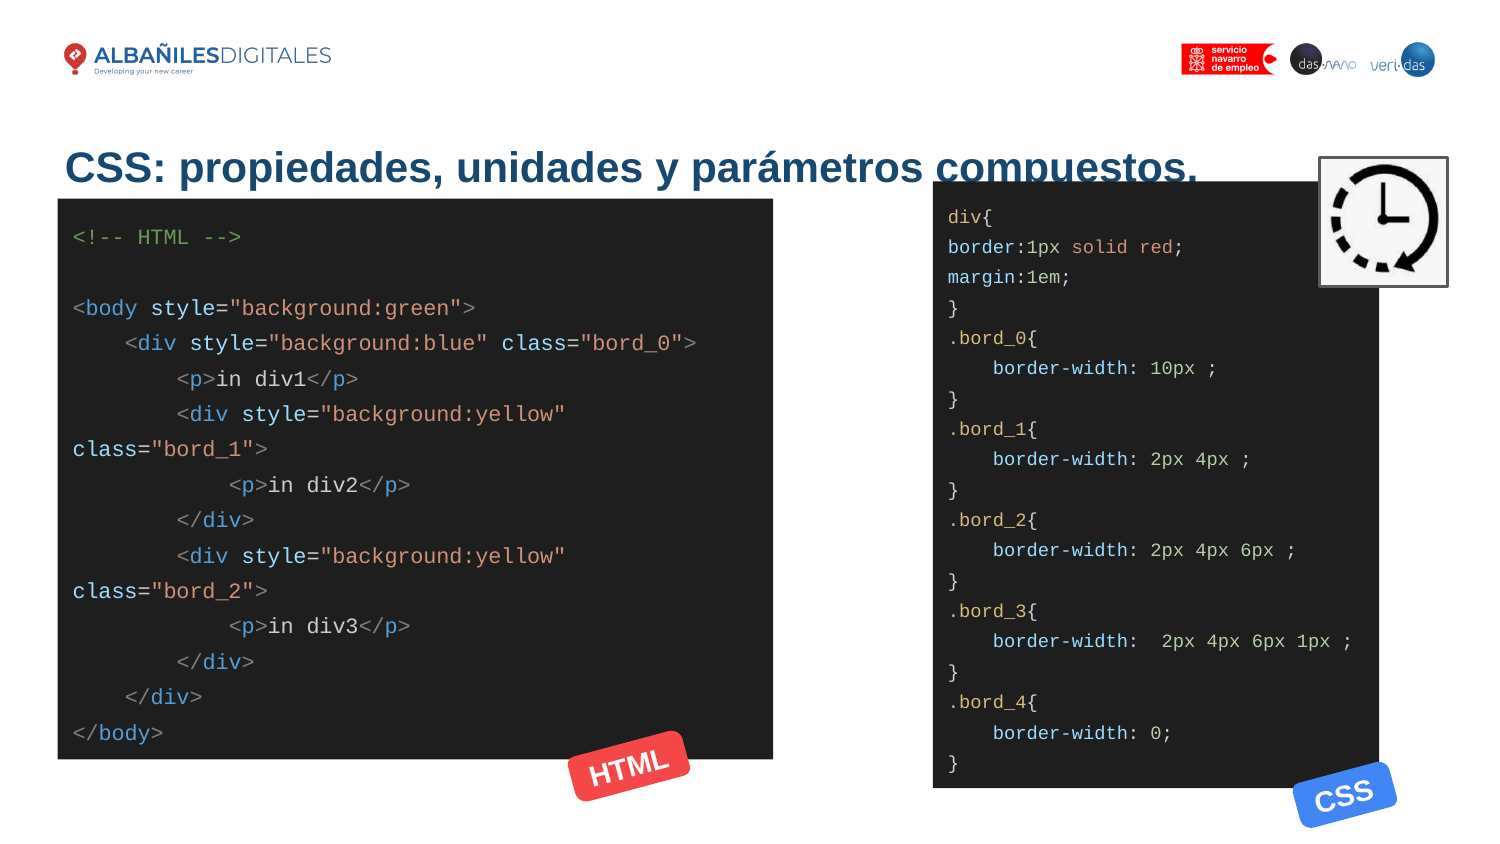

CSS: propiedades, unidades y parámetros compuestos.
div{
border:1px solid red;
margin:1em;
}
.bord_0{
 border-width: 10px ;
}
.bord_1{
 border-width: 2px 4px ;
}
.bord_2{
 border-width: 2px 4px 6px ;
}
.bord_3{
 border-width: 2px 4px 6px 1px ;
}
.bord_4{
 border-width: 0;
}
<!-- HTML -->
<body style="background:green">
 <div style="background:blue" class="bord_0">
 <p>in div1</p>
 <div style="background:yellow" class="bord_1">
 <p>in div2</p>
 </div>
 <div style="background:yellow" class="bord_2">
 <p>in div3</p>
 </div>
 </div>
</body>
HTML
CSS